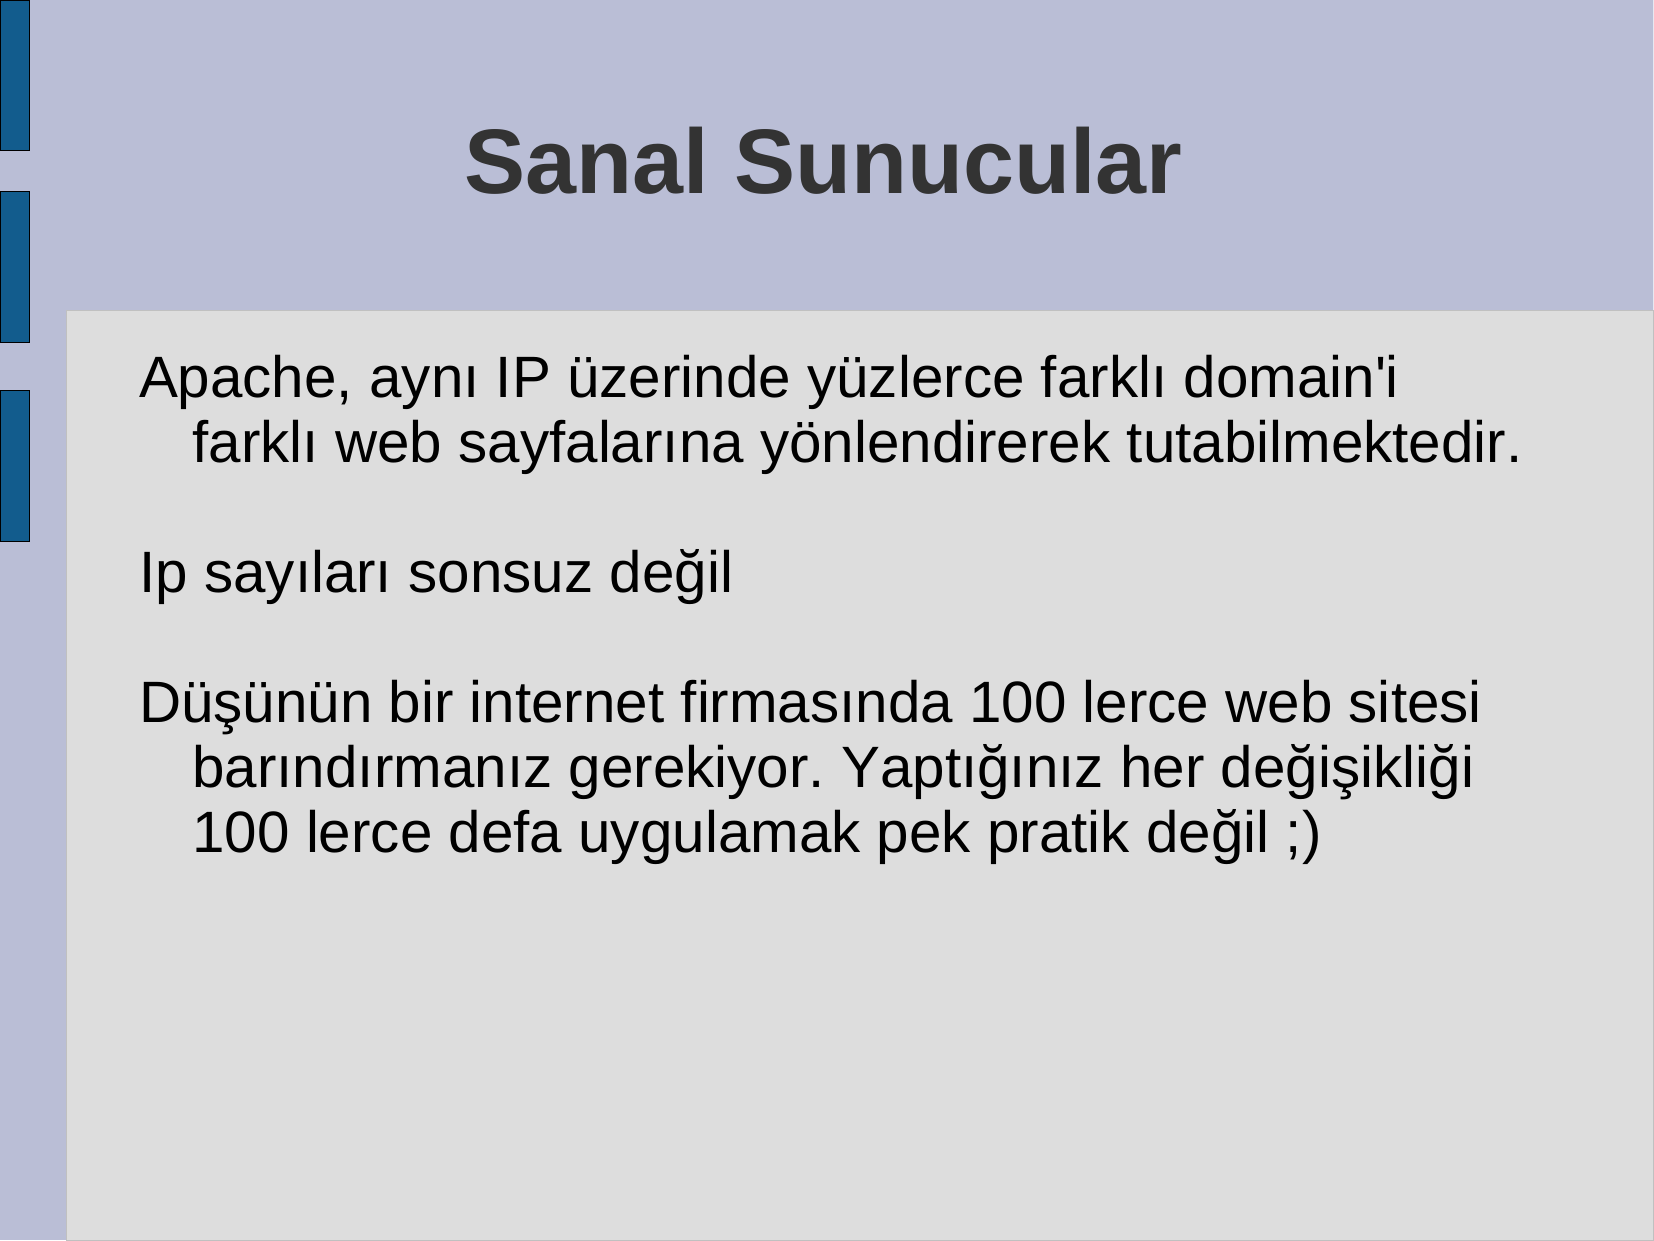

# Sanal Sunucular
Apache, aynı IP üzerinde yüzlerce farklı domain'i farklı web sayfalarına yönlendirerek tutabilmektedir.
Ip sayıları sonsuz değil
Düşünün bir internet firmasında 100 lerce web sitesi barındırmanız gerekiyor. Yaptığınız her değişikliği 100 lerce defa uygulamak pek pratik değil ;)